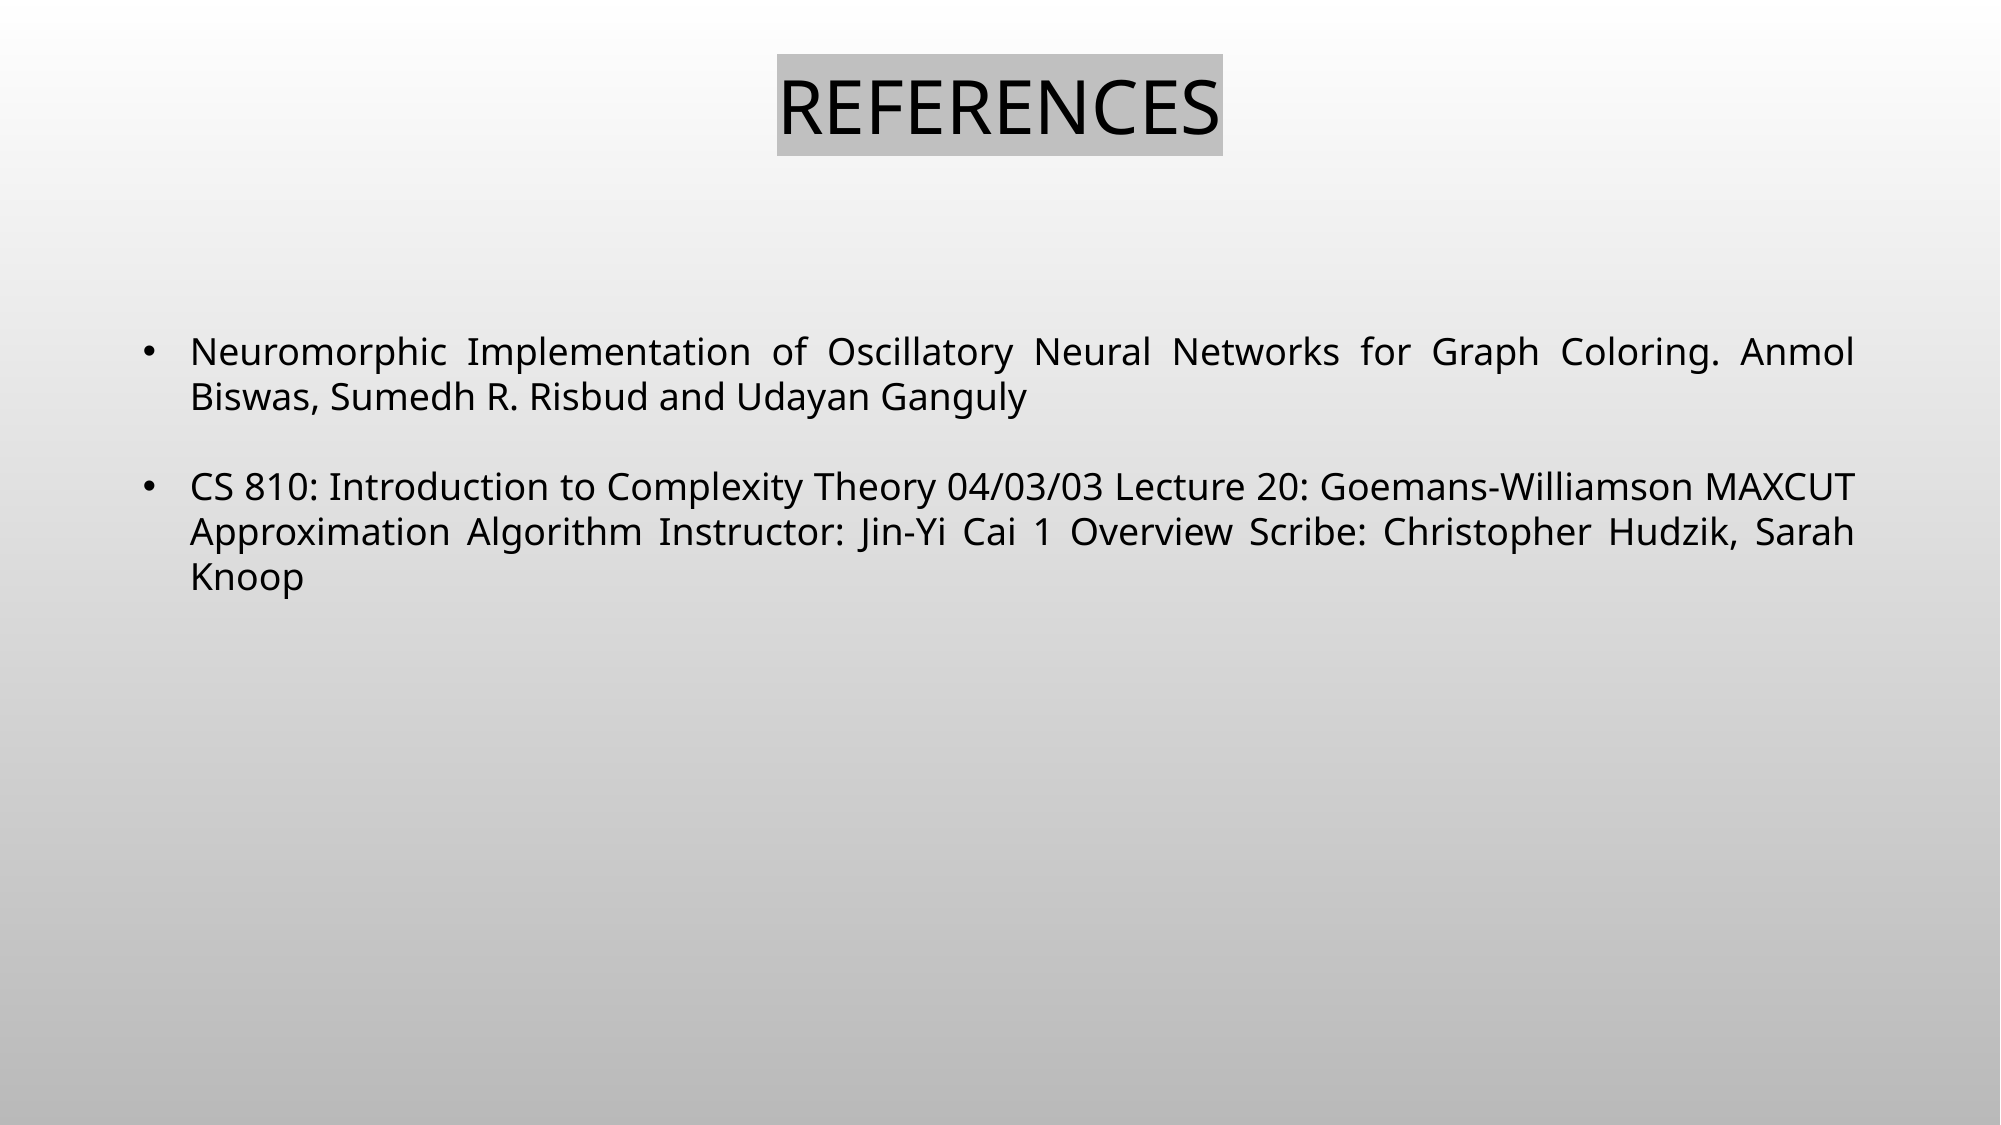

# REferences
Neuromorphic Implementation of Oscillatory Neural Networks for Graph Coloring. Anmol Biswas, Sumedh R. Risbud and Udayan Ganguly
CS 810: Introduction to Complexity Theory 04/03/03 Lecture 20: Goemans-Williamson MAXCUT Approximation Algorithm Instructor: Jin-Yi Cai 1 Overview Scribe: Christopher Hudzik, Sarah Knoop